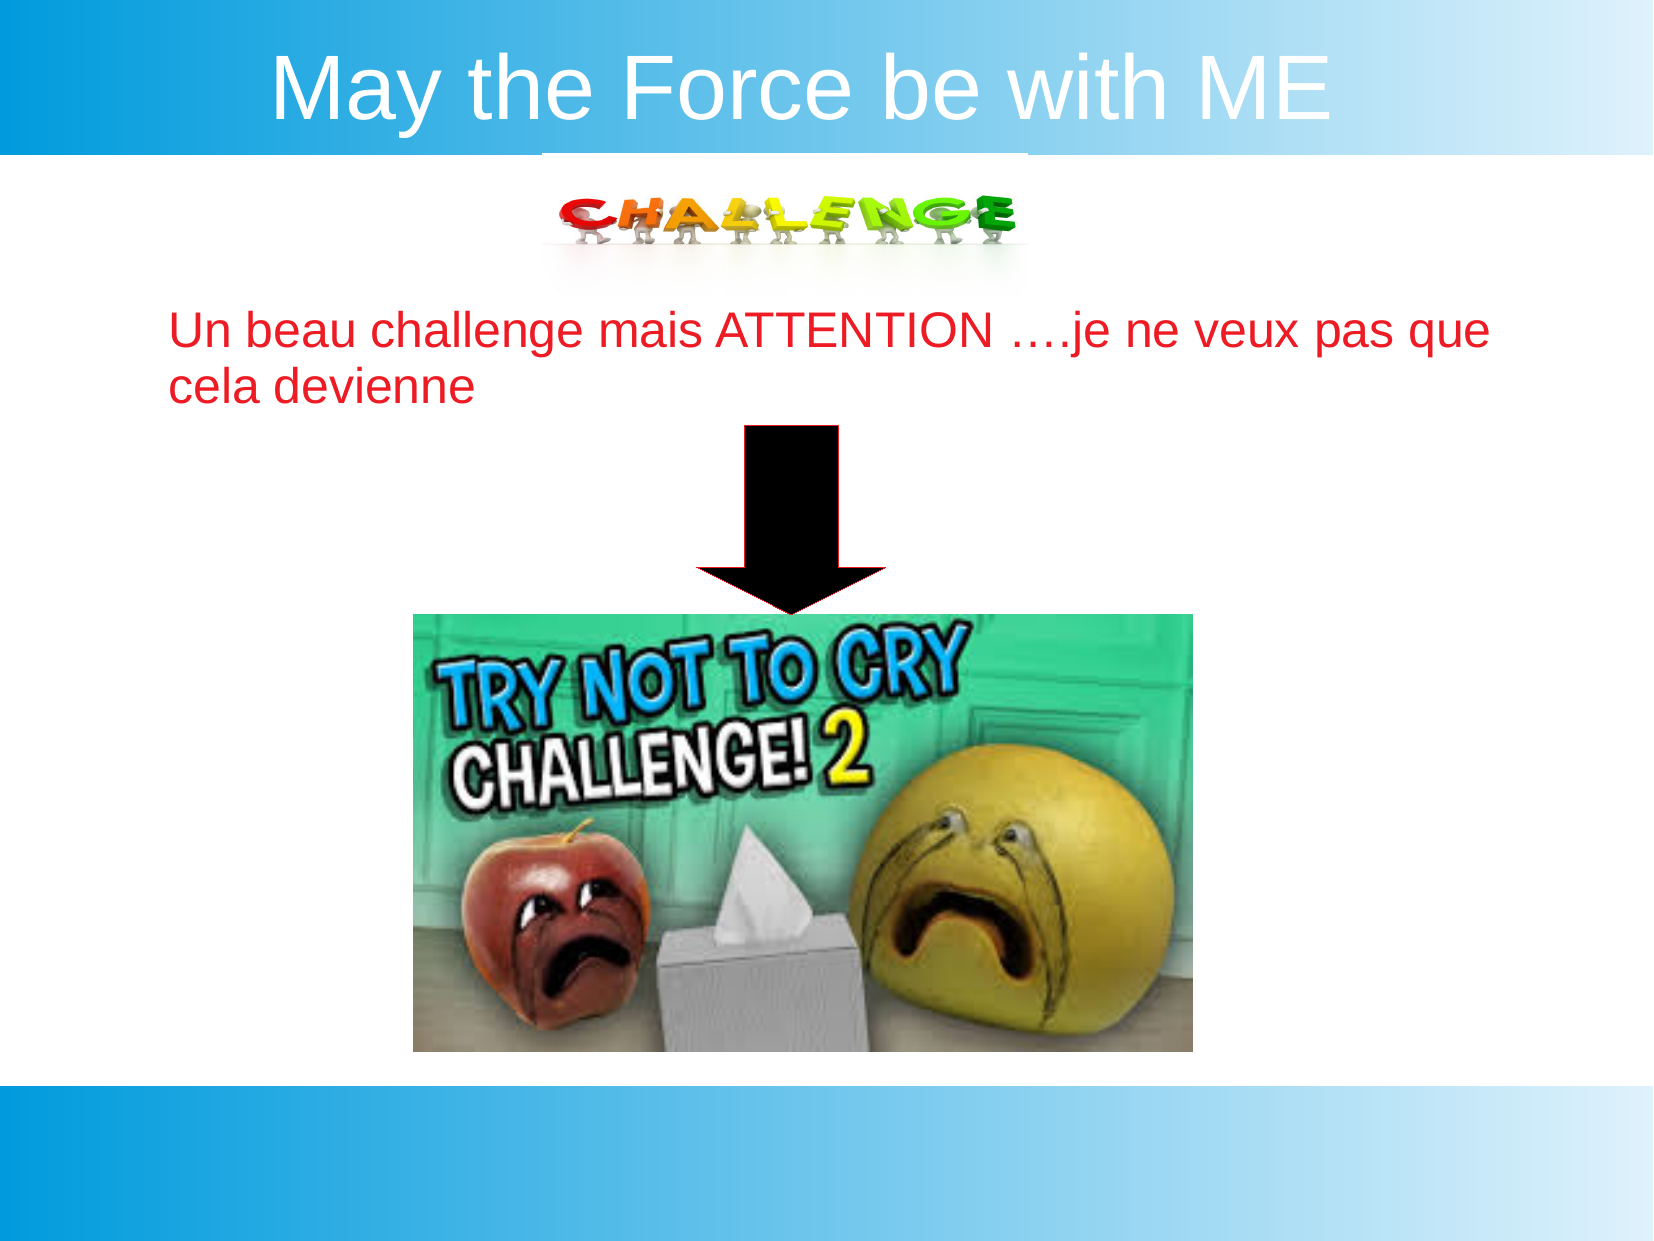

# May the Force be with ME
Un beau challenge mais ATTENTION ….je ne veux pas que cela devienne